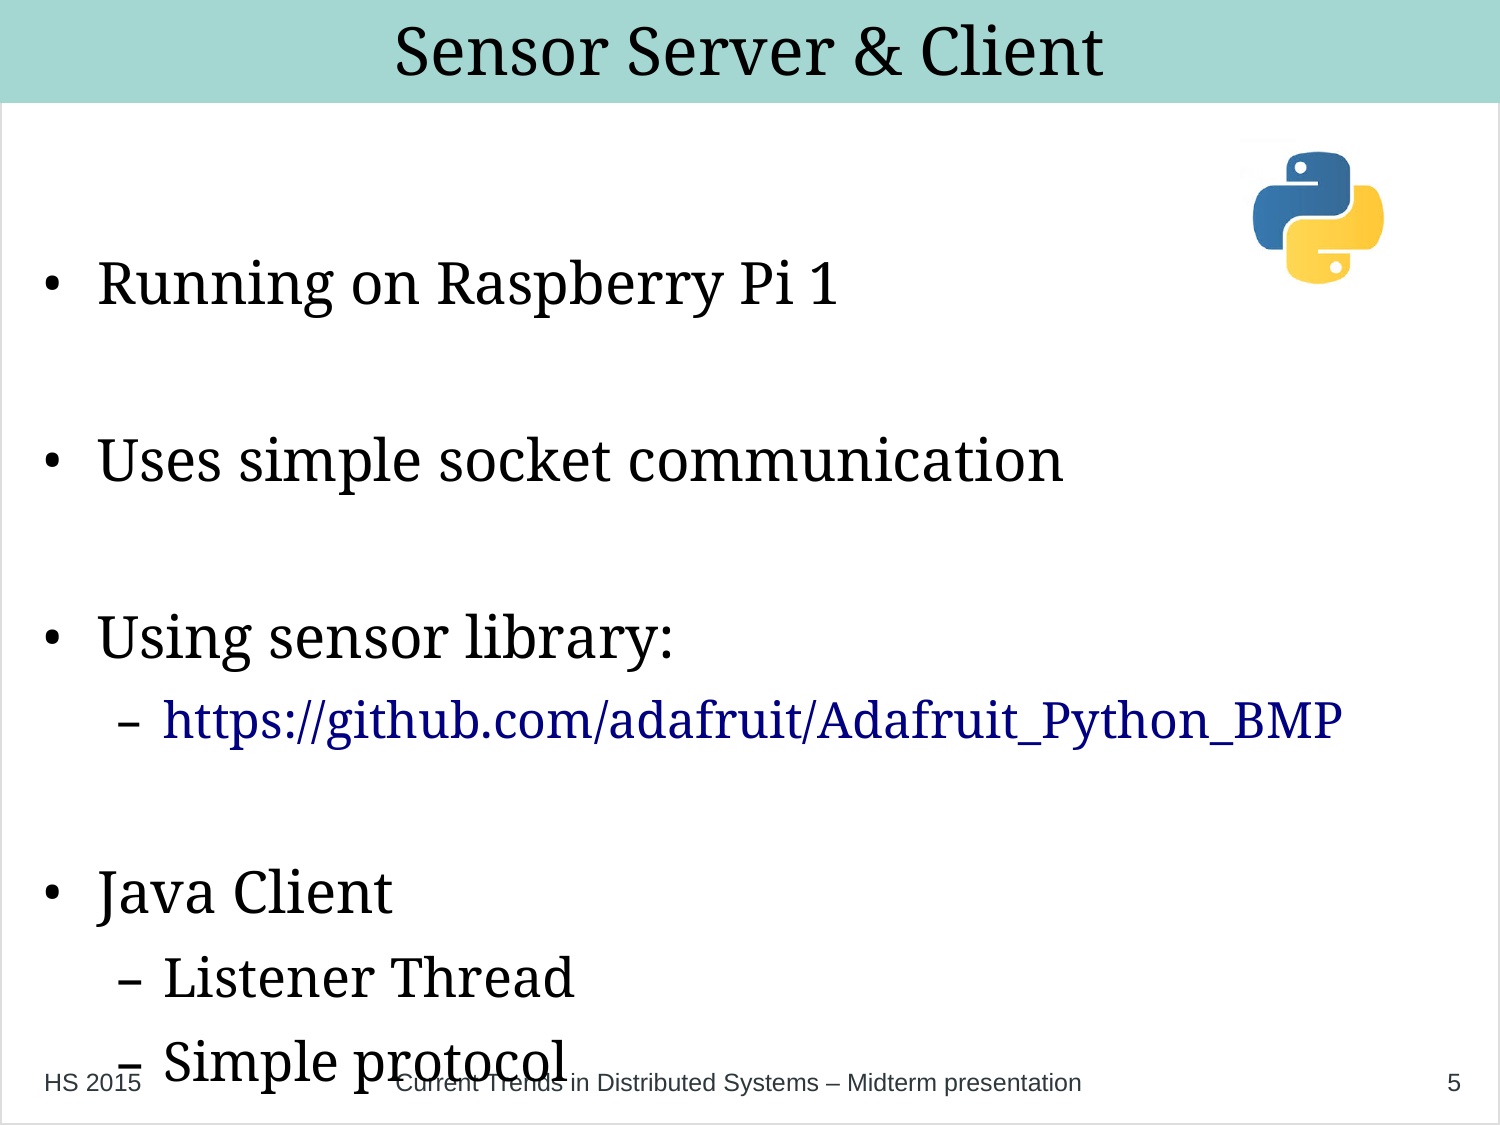

# Sensor Server & Client
Running on Raspberry Pi 1
Uses simple socket communication
Using sensor library:
https://github.com/adafruit/Adafruit_Python_BMP
Java Client
Listener Thread
Simple protocol
HS 2015
Current Trends in Distributed Systems – Midterm presentation